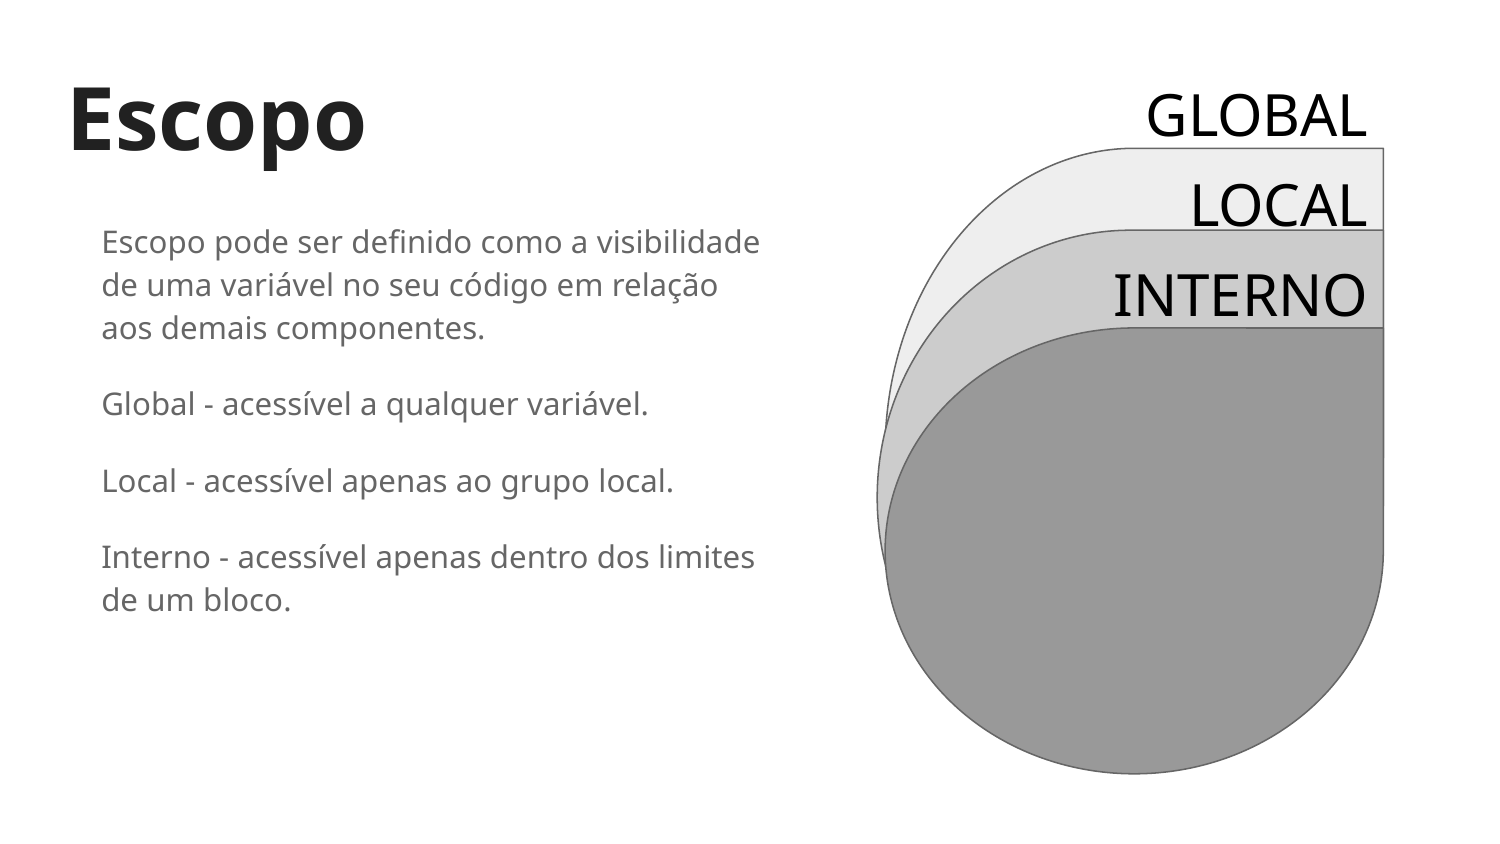

# Escopo
GLOBAL
LOCAL
Escopo pode ser definido como a visibilidade de uma variável no seu código em relação aos demais componentes.
Global - acessível a qualquer variável.
Local - acessível apenas ao grupo local.
Interno - acessível apenas dentro dos limites de um bloco.
INTERNO